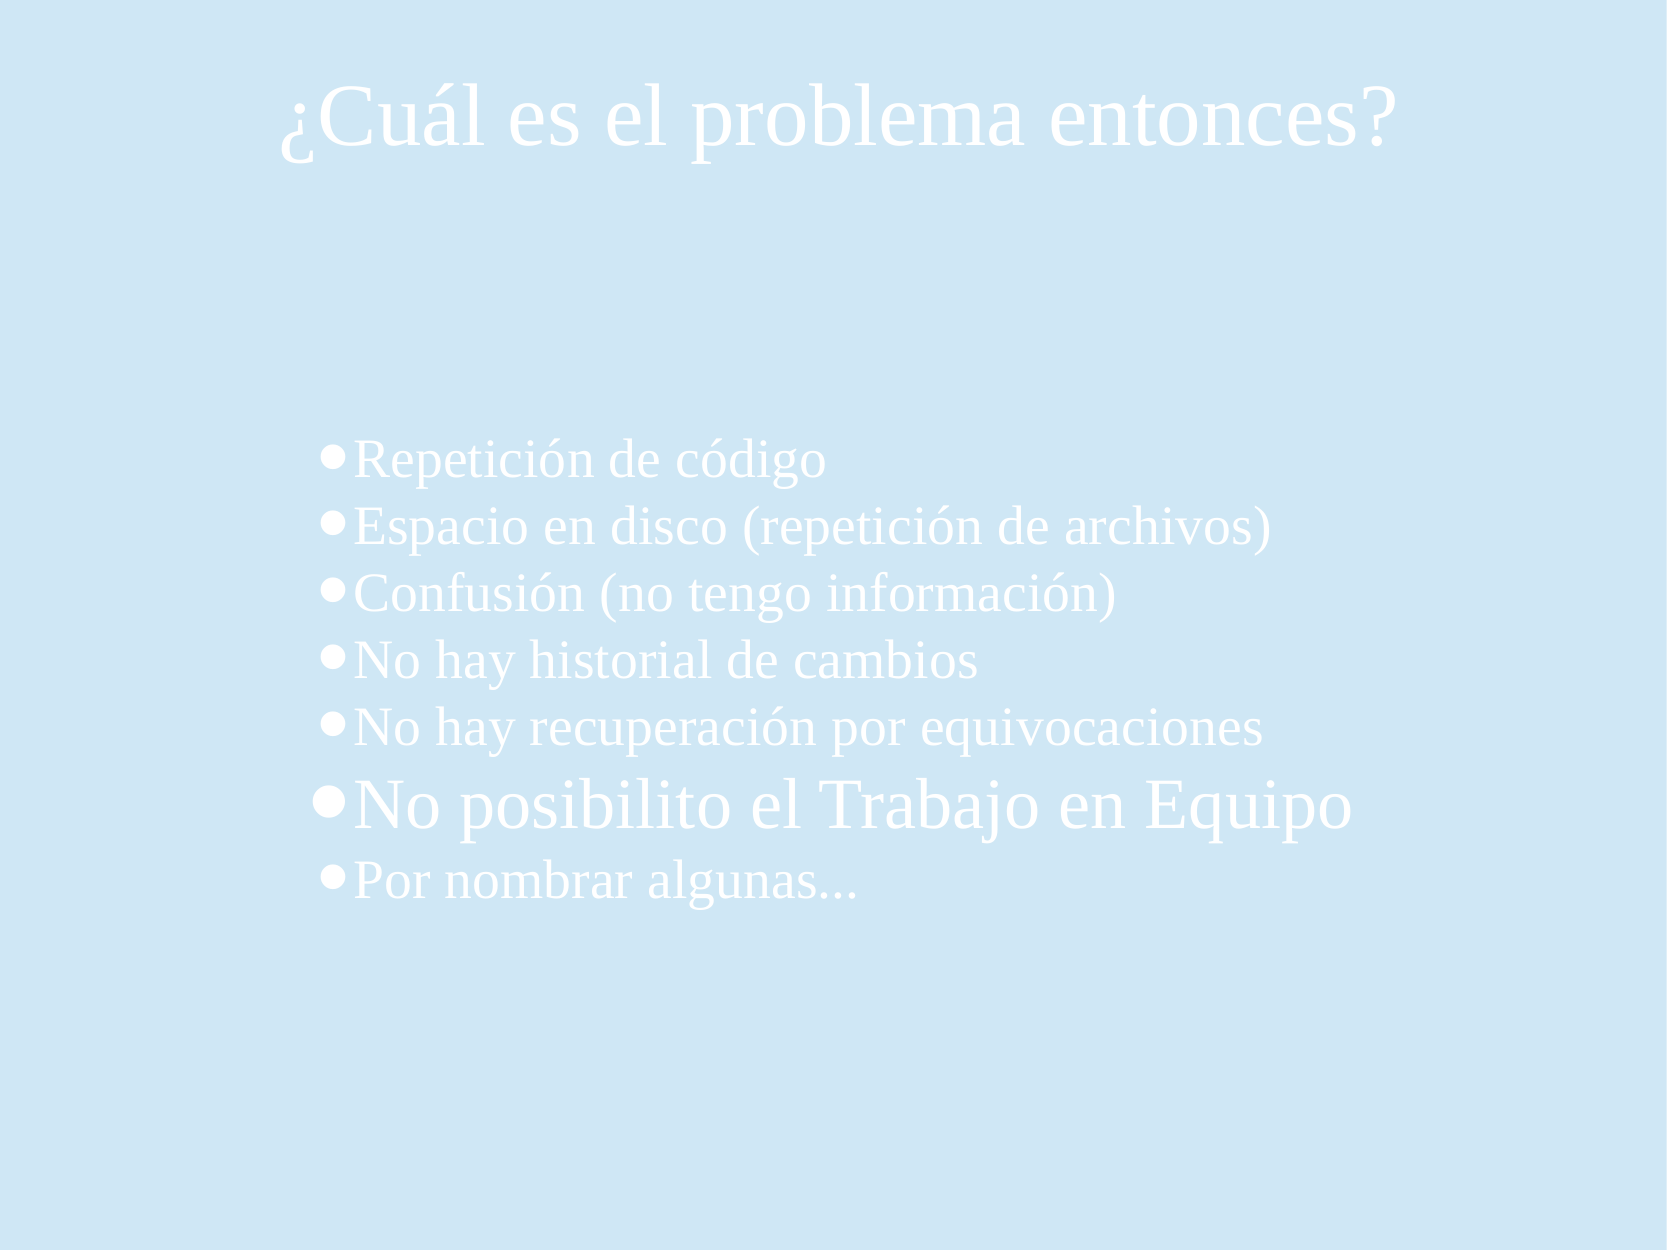

# ¿Cuál es el problema entonces?
Repetición de código
Espacio en disco (repetición de archivos)
Confusión (no tengo información)
No hay historial de cambios
No hay recuperación por equivocaciones
No posibilito el Trabajo en Equipo
Por nombrar algunas...